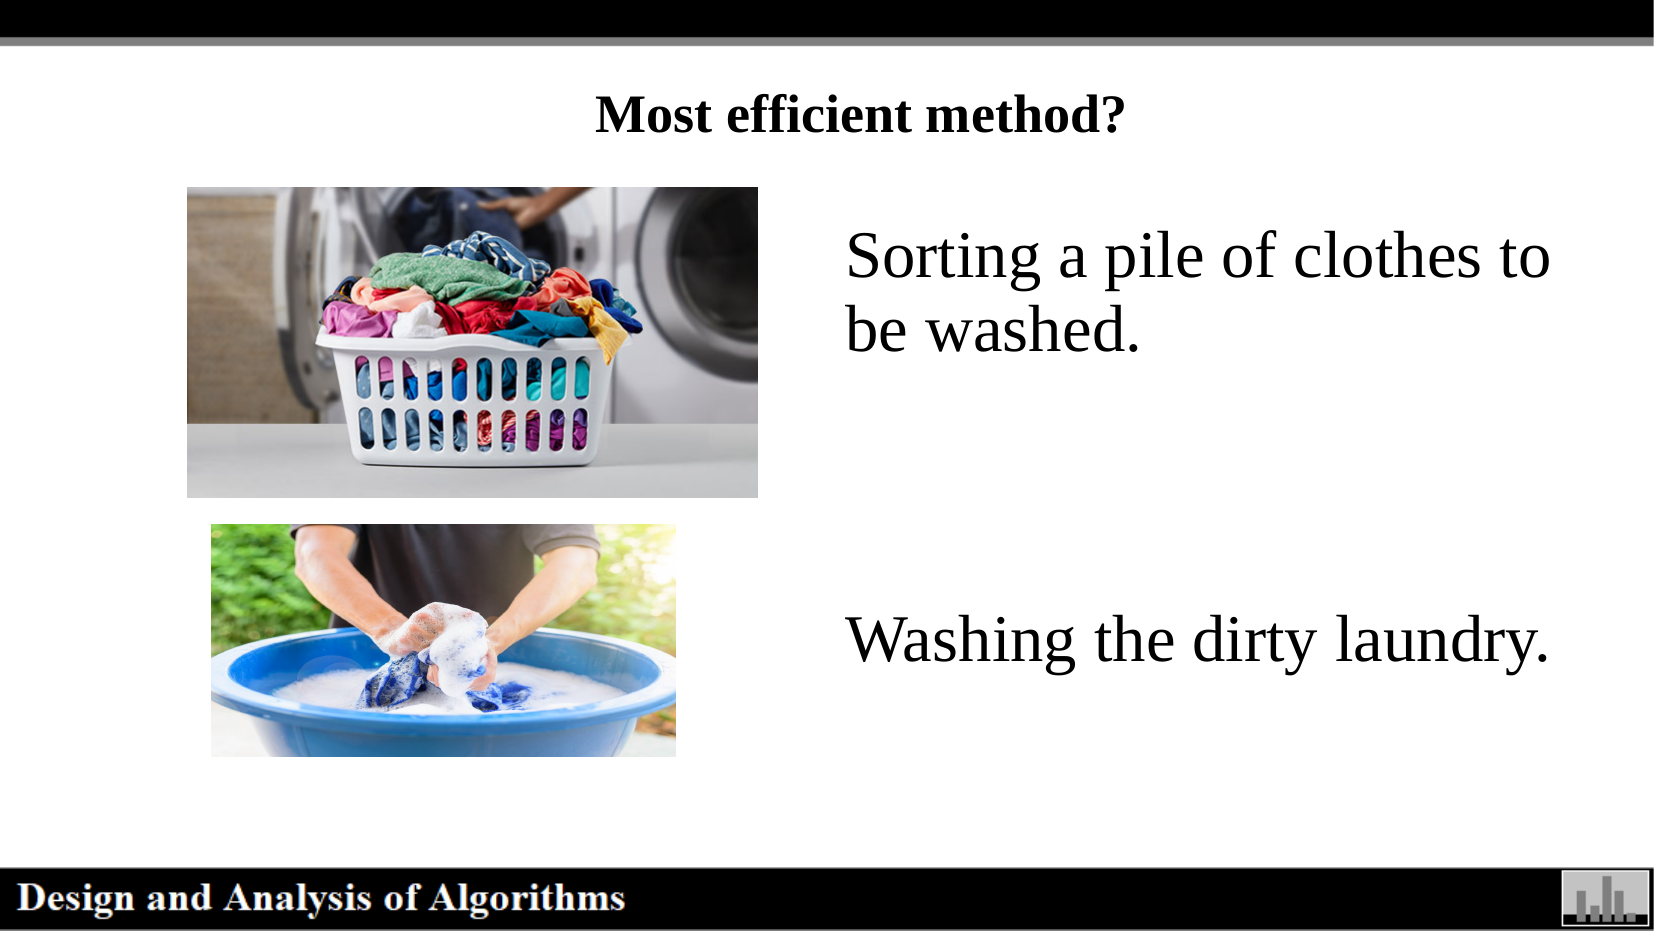

# Most efficient method?
Sorting a pile of clothes to be washed.
Washing the dirty laundry.